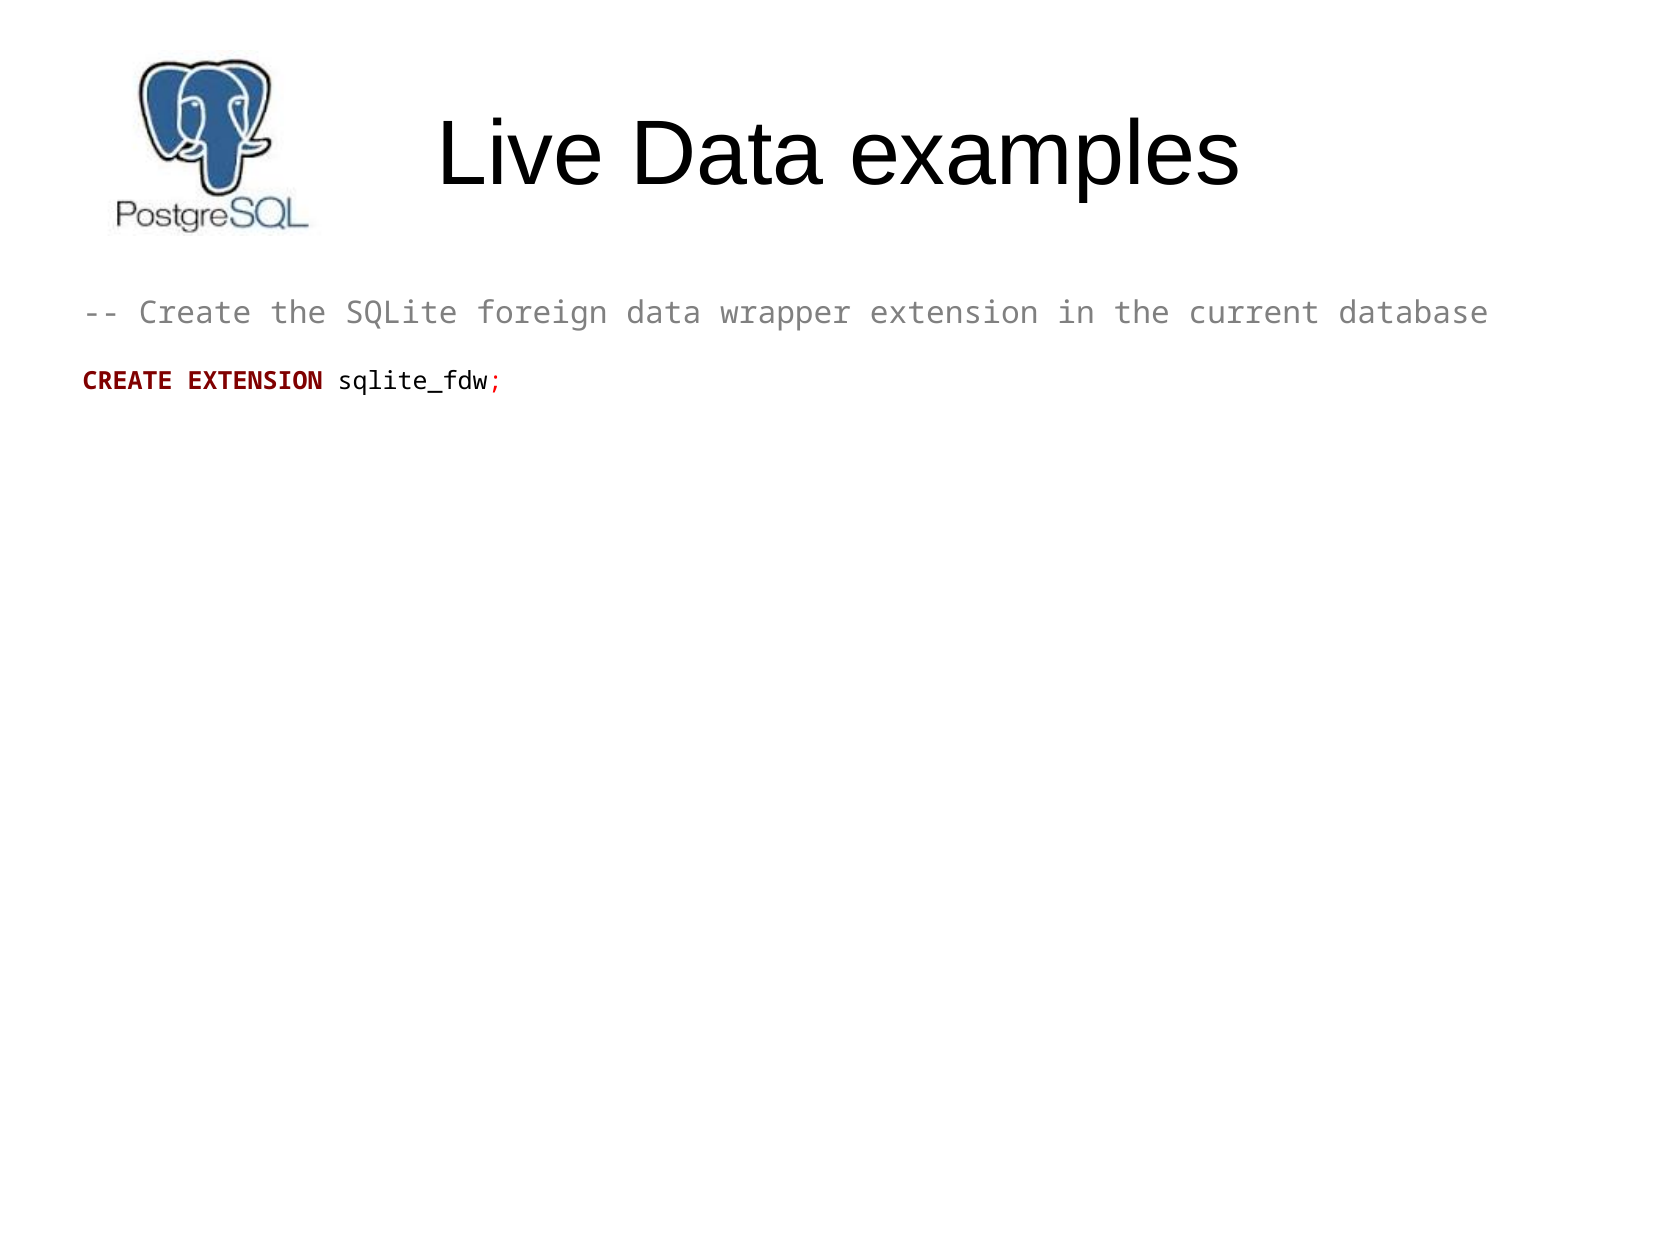

# Live Data examples
-- Create the SQLite foreign data wrapper extension in the current database
CREATE EXTENSION sqlite_fdw;